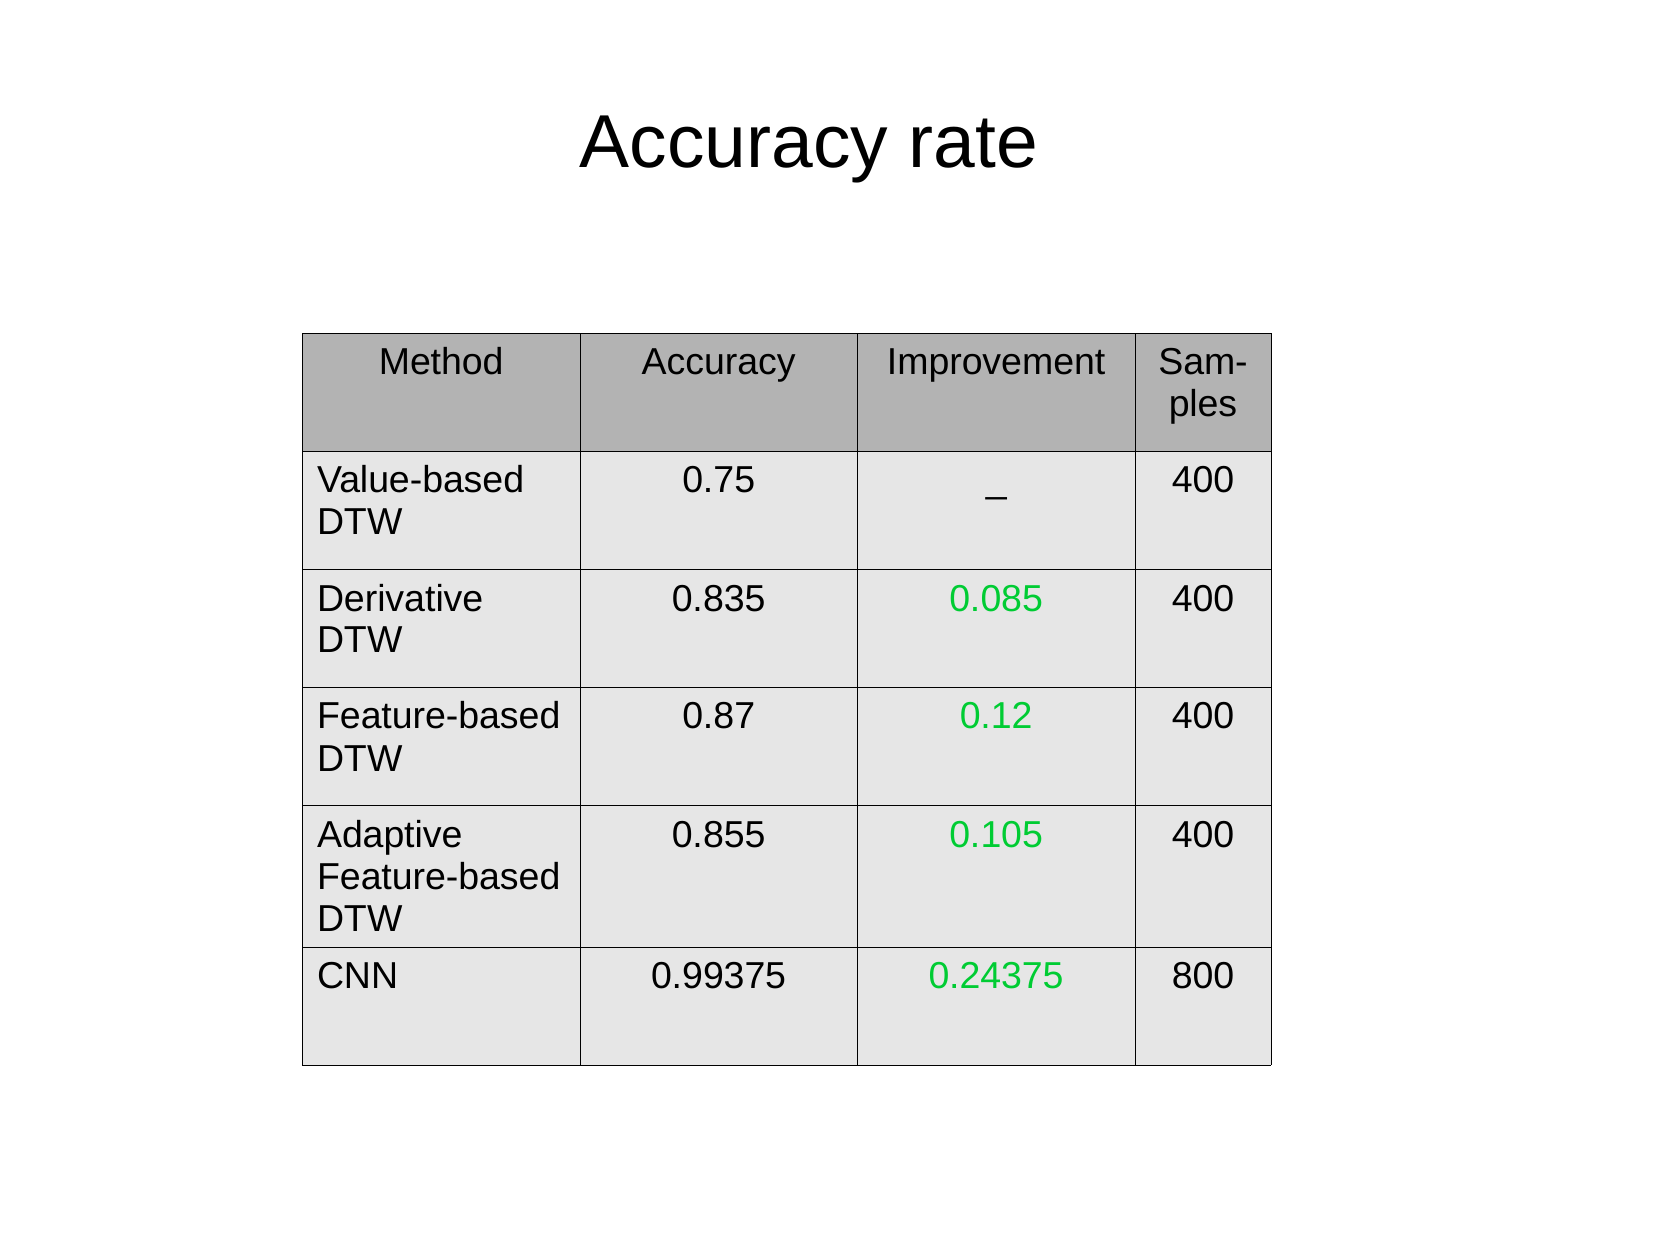

# Accuracy rate
| Method | Accuracy | Improvement | Sam-ples |
| --- | --- | --- | --- |
| Value-based DTW | 0.75 | \_ | 400 |
| Derivative DTW | 0.835 | 0.085 | 400 |
| Feature-based DTW | 0.87 | 0.12 | 400 |
| Adaptive Feature-based DTW | 0.855 | 0.105 | 400 |
| CNN | 0.99375 | 0.24375 | 800 |